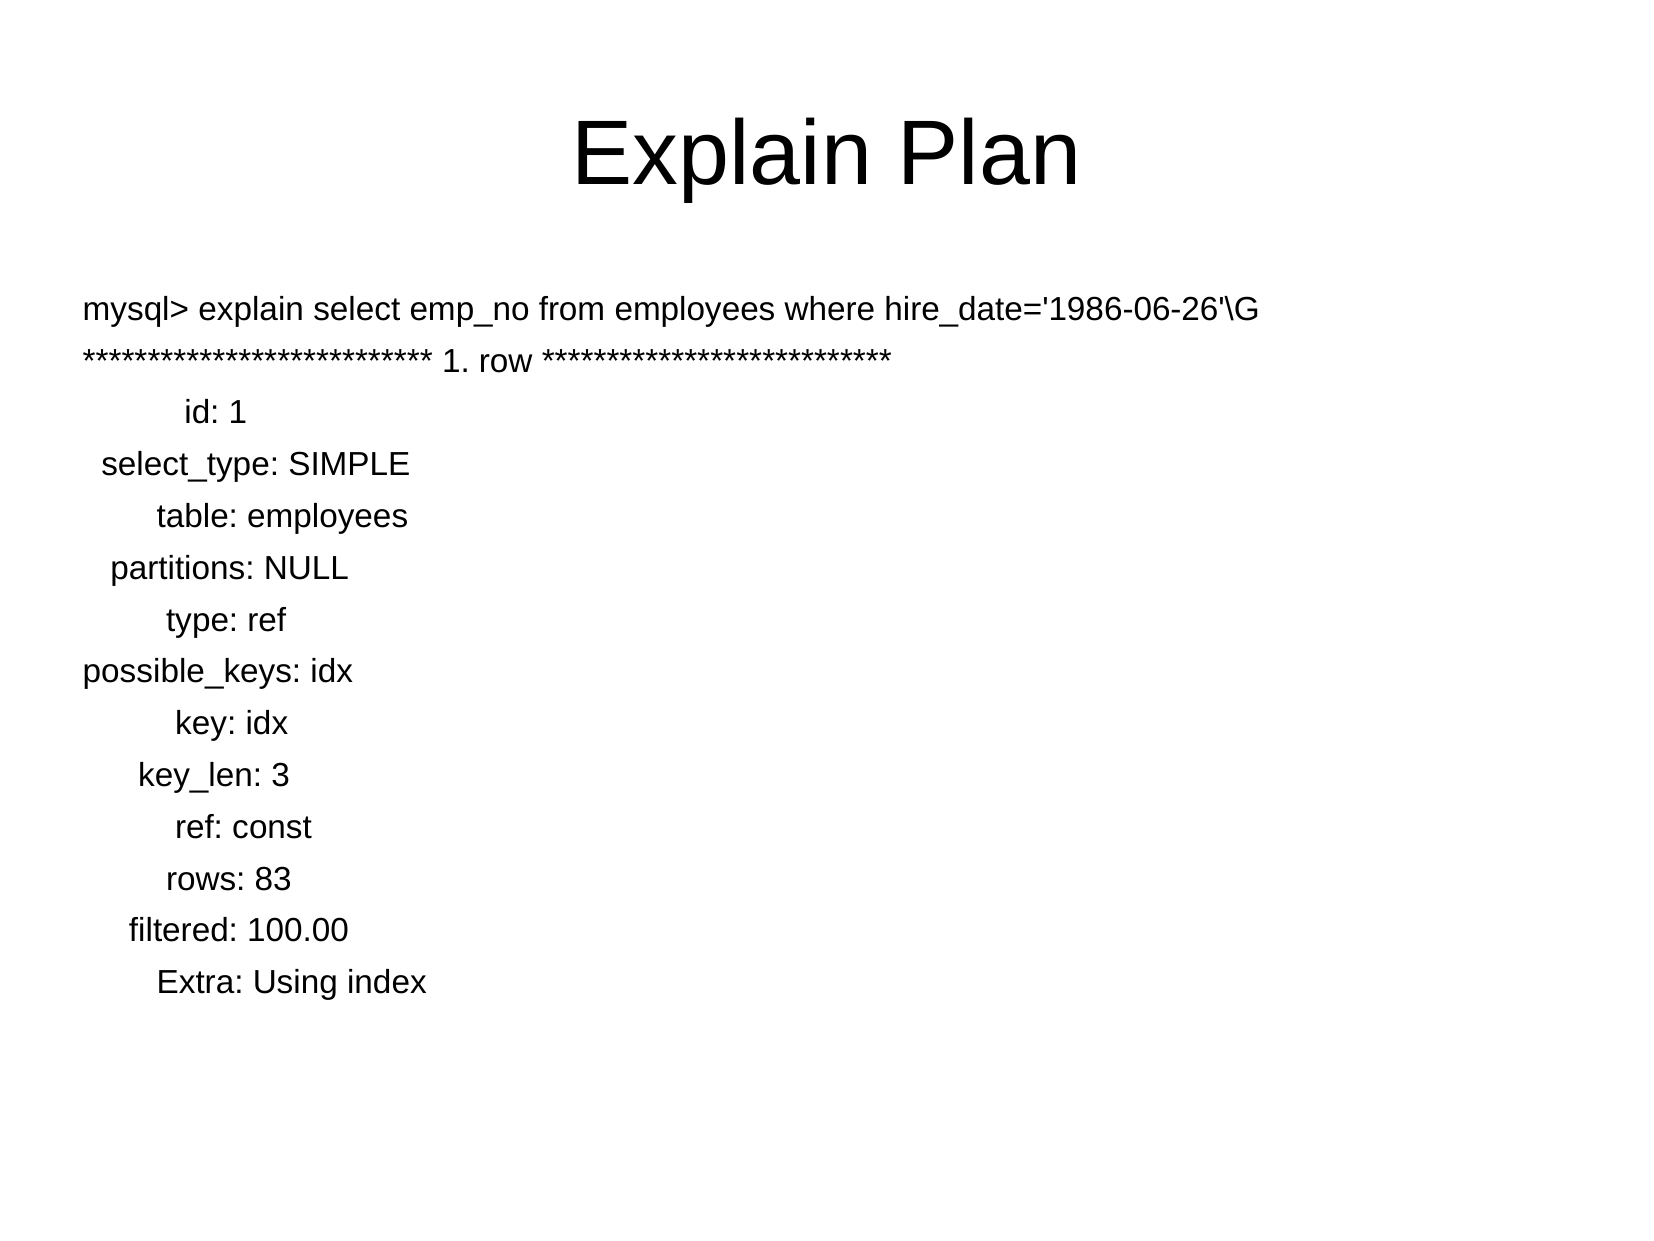

# Explain Plan
mysql> explain select emp_no from employees where hire_date='1986-06-26'\G
*************************** 1. row ***************************
 id: 1
 select_type: SIMPLE
 table: employees
 partitions: NULL
 type: ref
possible_keys: idx
 key: idx
 key_len: 3
 ref: const
 rows: 83
 filtered: 100.00
 Extra: Using index